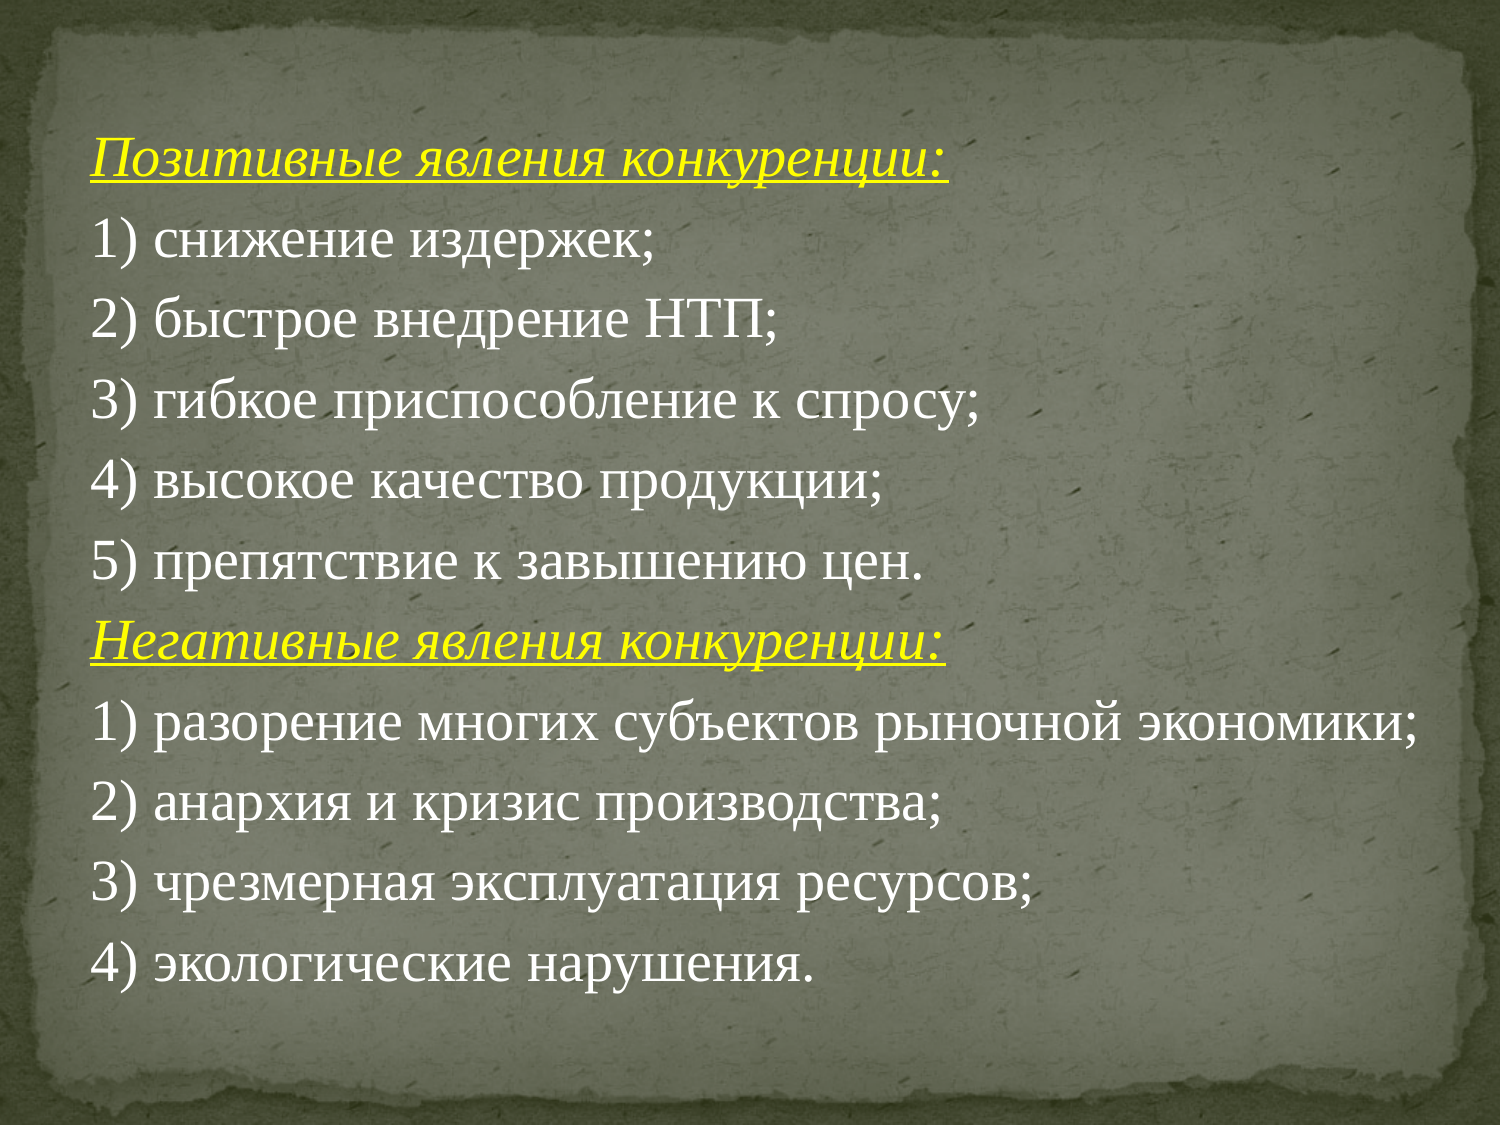

Позитивные явления конкуренции:
1) снижение издержек;
2) быстрое внедрение НТП;
3) гибкое приспособление к спросу;
4) высокое качество продукции;
5) препятствие к завышению цен.
Негативные явления конкуренции:
1) разорение многих субъектов рыночной экономики;
2) анархия и кризис производства;
3) чрезмерная эксплуатация ресурсов;
4) экологические нарушения.